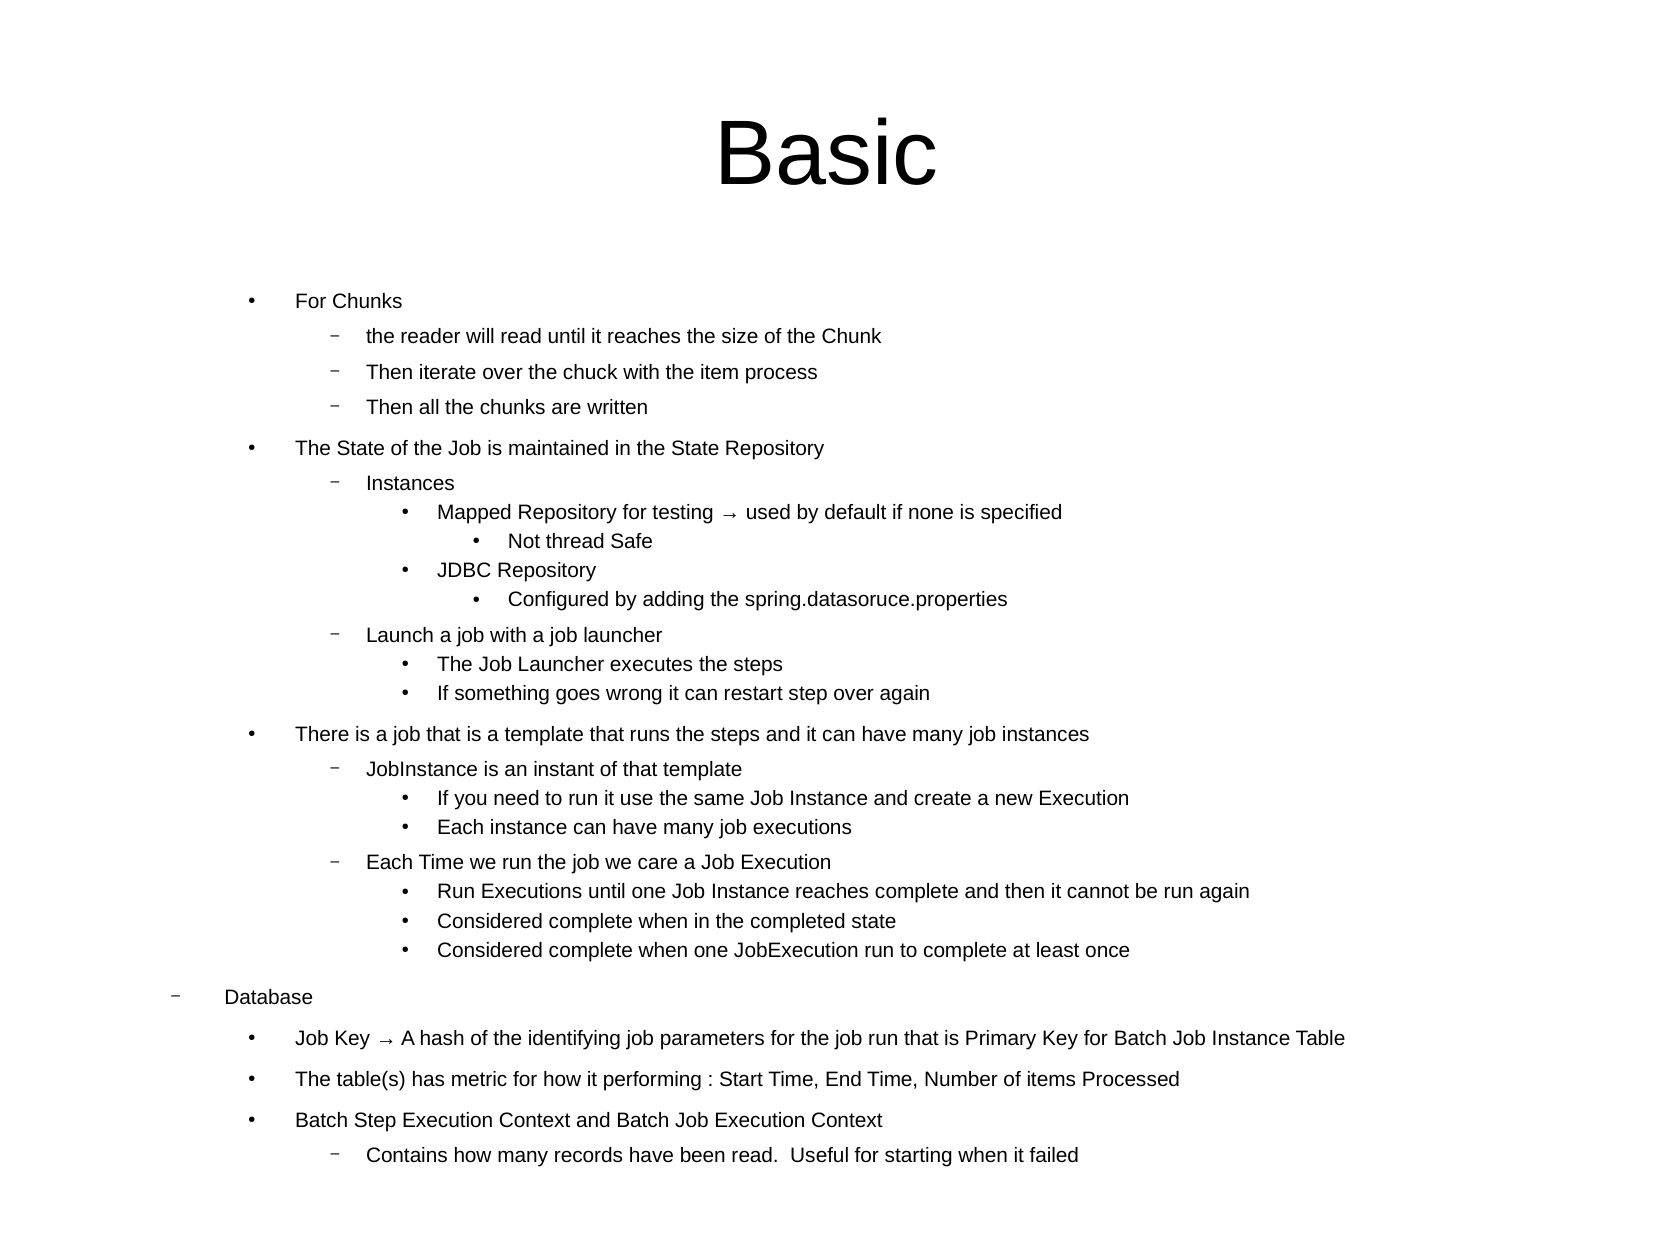

# Basic
For Chunks
the reader will read until it reaches the size of the Chunk
Then iterate over the chuck with the item process
Then all the chunks are written
The State of the Job is maintained in the State Repository
Instances
Mapped Repository for testing → used by default if none is specified
Not thread Safe
JDBC Repository
Configured by adding the spring.datasoruce.properties
Launch a job with a job launcher
The Job Launcher executes the steps
If something goes wrong it can restart step over again
There is a job that is a template that runs the steps and it can have many job instances
JobInstance is an instant of that template
If you need to run it use the same Job Instance and create a new Execution
Each instance can have many job executions
Each Time we run the job we care a Job Execution
Run Executions until one Job Instance reaches complete and then it cannot be run again
Considered complete when in the completed state
Considered complete when one JobExecution run to complete at least once
Database
Job Key → A hash of the identifying job parameters for the job run that is Primary Key for Batch Job Instance Table
The table(s) has metric for how it performing : Start Time, End Time, Number of items Processed
Batch Step Execution Context and Batch Job Execution Context
Contains how many records have been read. Useful for starting when it failed